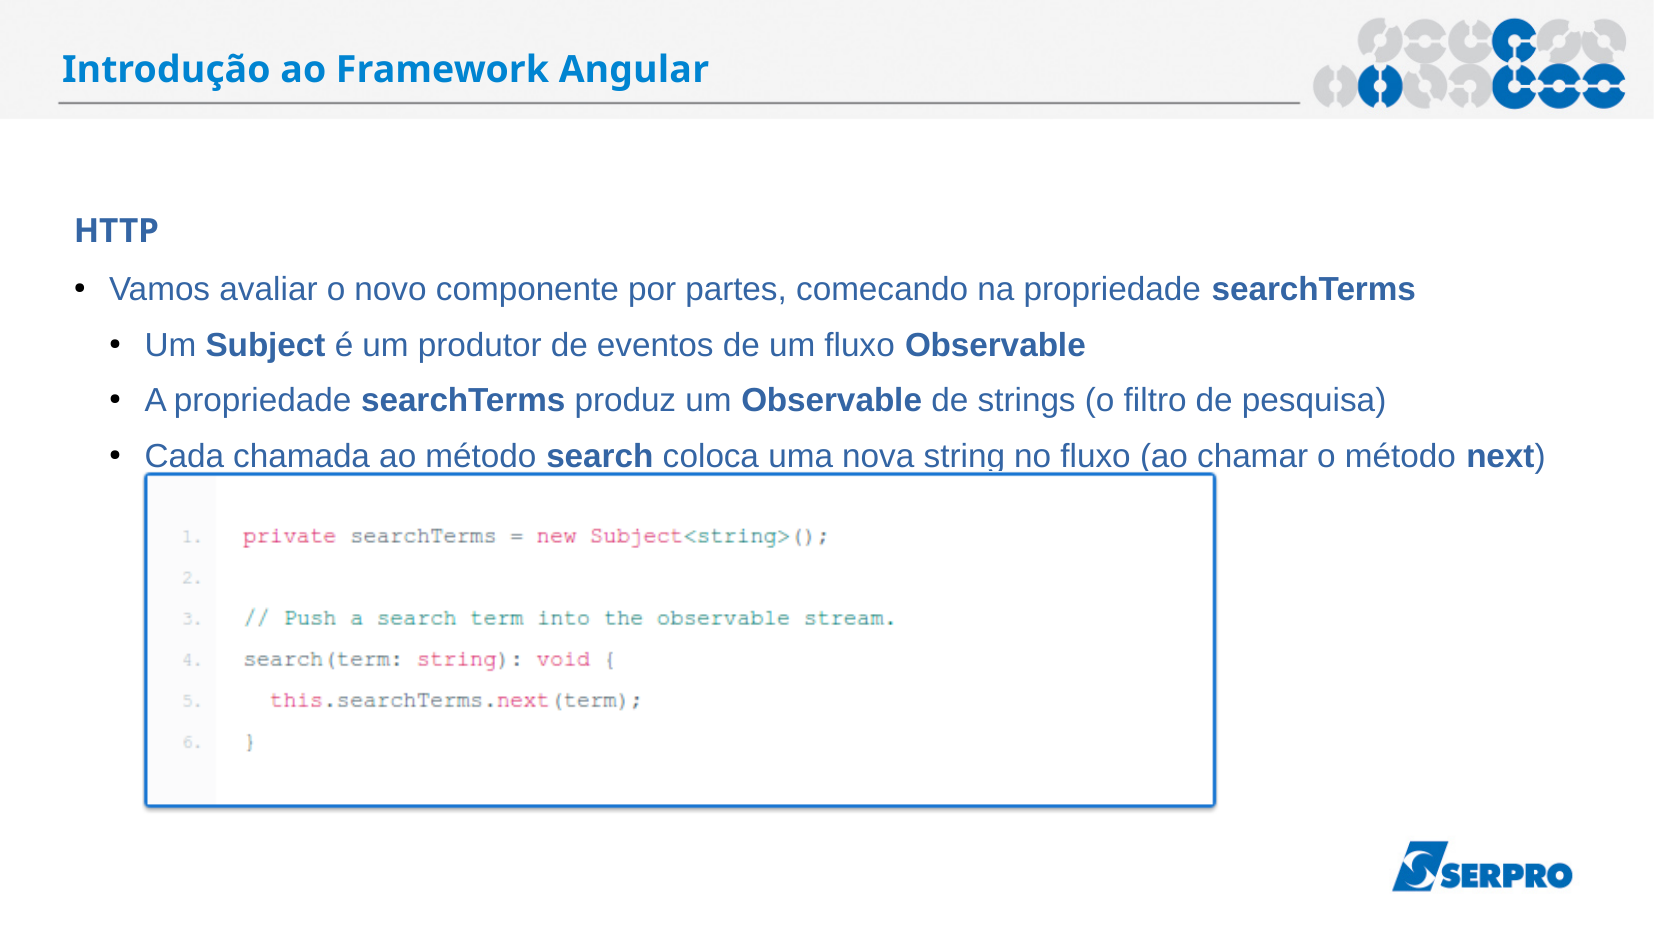

Introdução ao Framework Angular
HTTP
Vamos avaliar o novo componente por partes, comecando na propriedade searchTerms
Um Subject é um produtor de eventos de um fluxo Observable
A propriedade searchTerms produz um Observable de strings (o filtro de pesquisa)
Cada chamada ao método search coloca uma nova string no fluxo (ao chamar o método next)